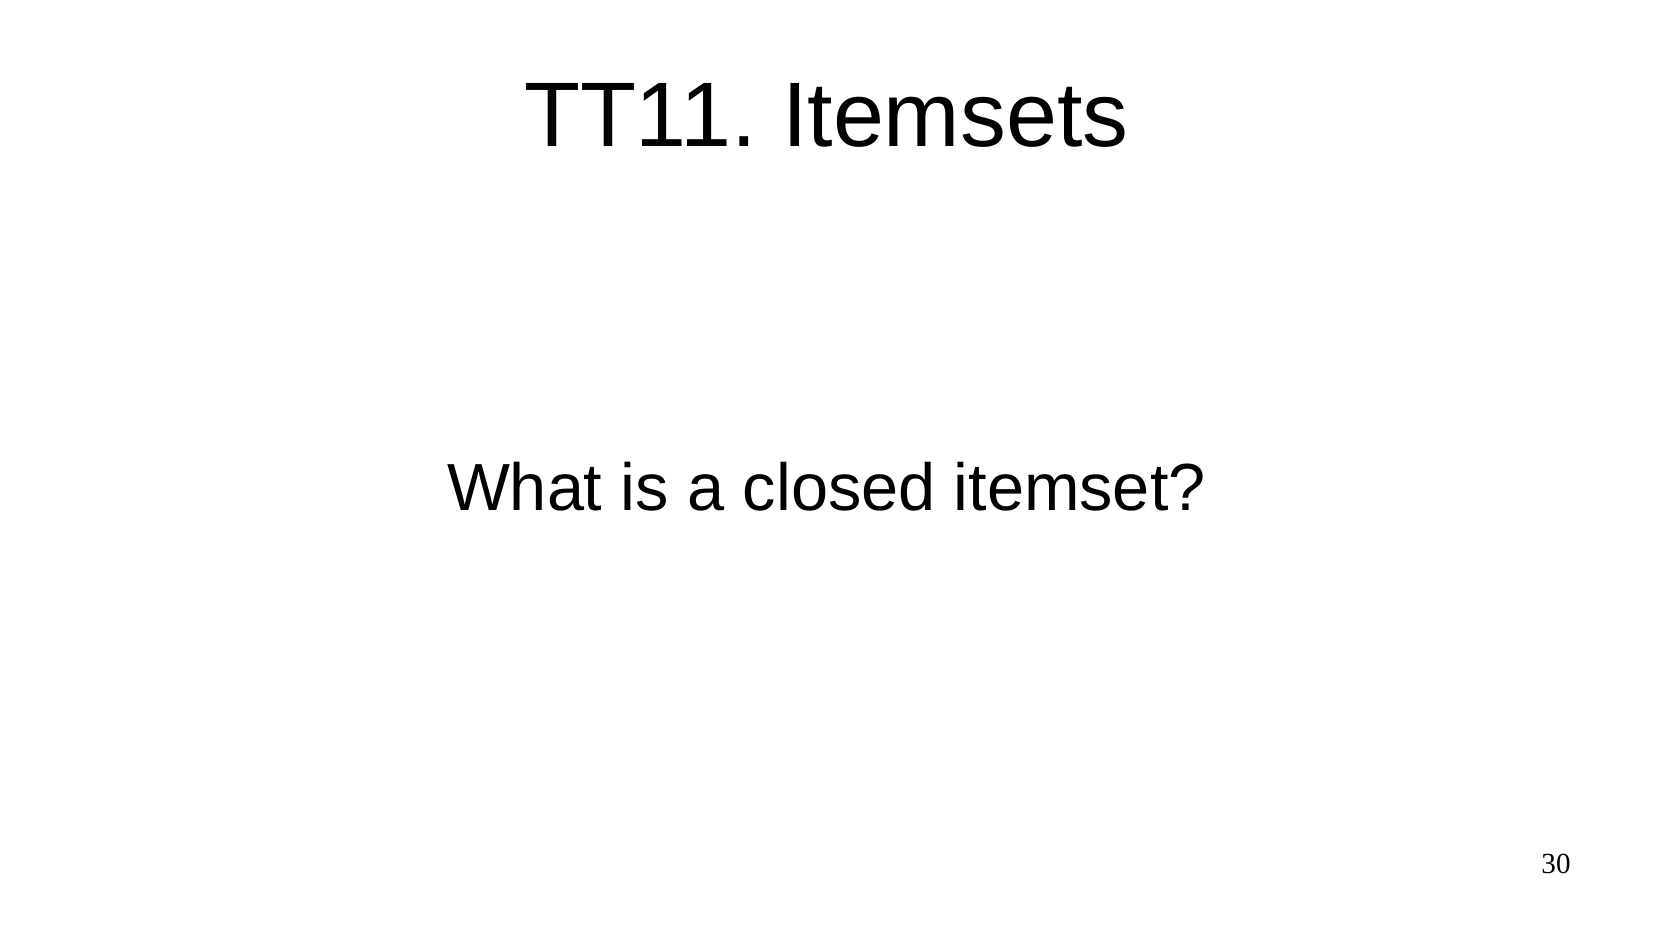

# TT11. Itemsets
What is a closed itemset?
30